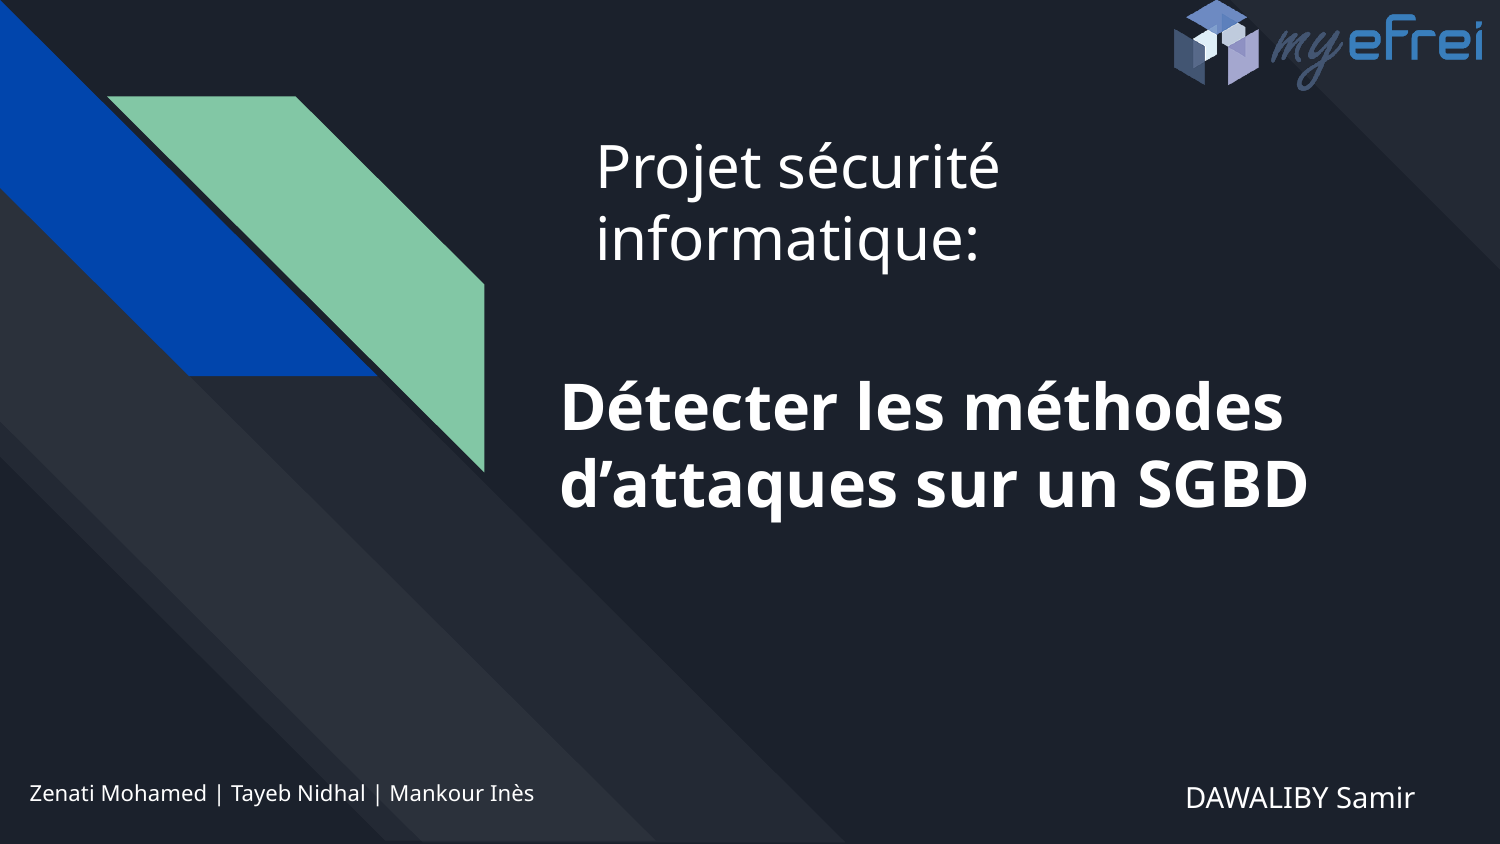

# Projet sécurité informatique:
Détecter les méthodes d’attaques sur un SGBD
Zenati Mohamed | Tayeb Nidhal | Mankour Inès
DAWALIBY Samir